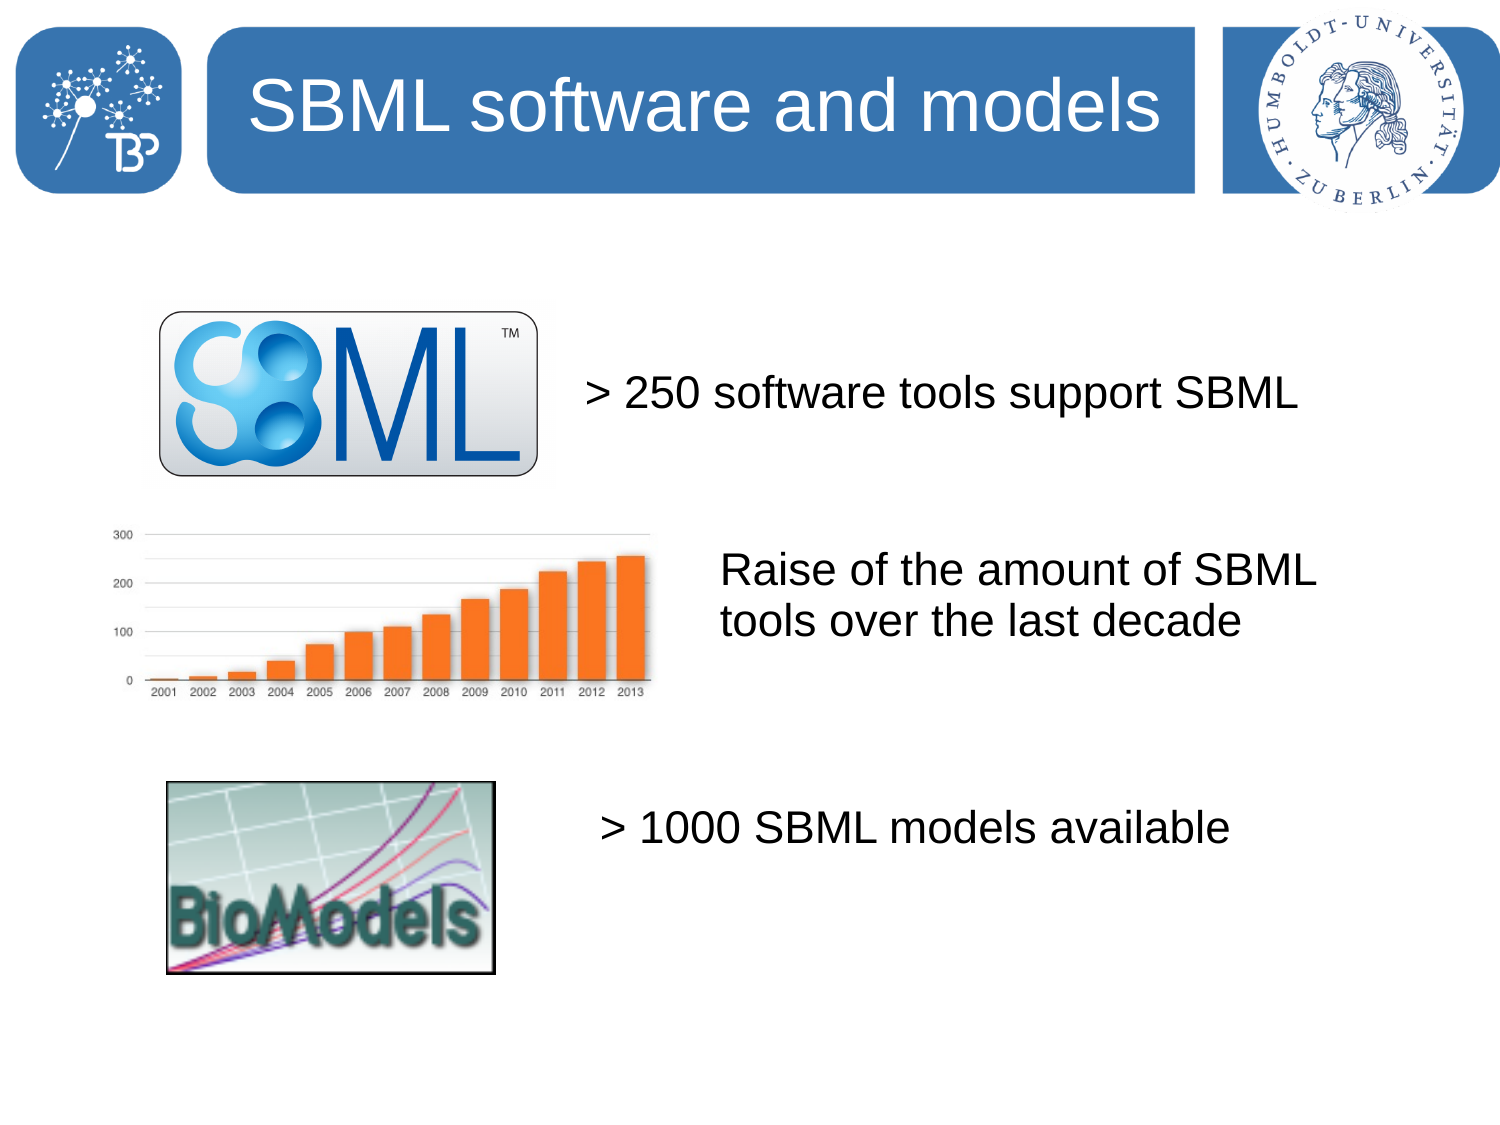

# SBML software and models
> 250 software tools support SBML
Raise of the amount of SBML tools over the last decade
> 1000 SBML models available